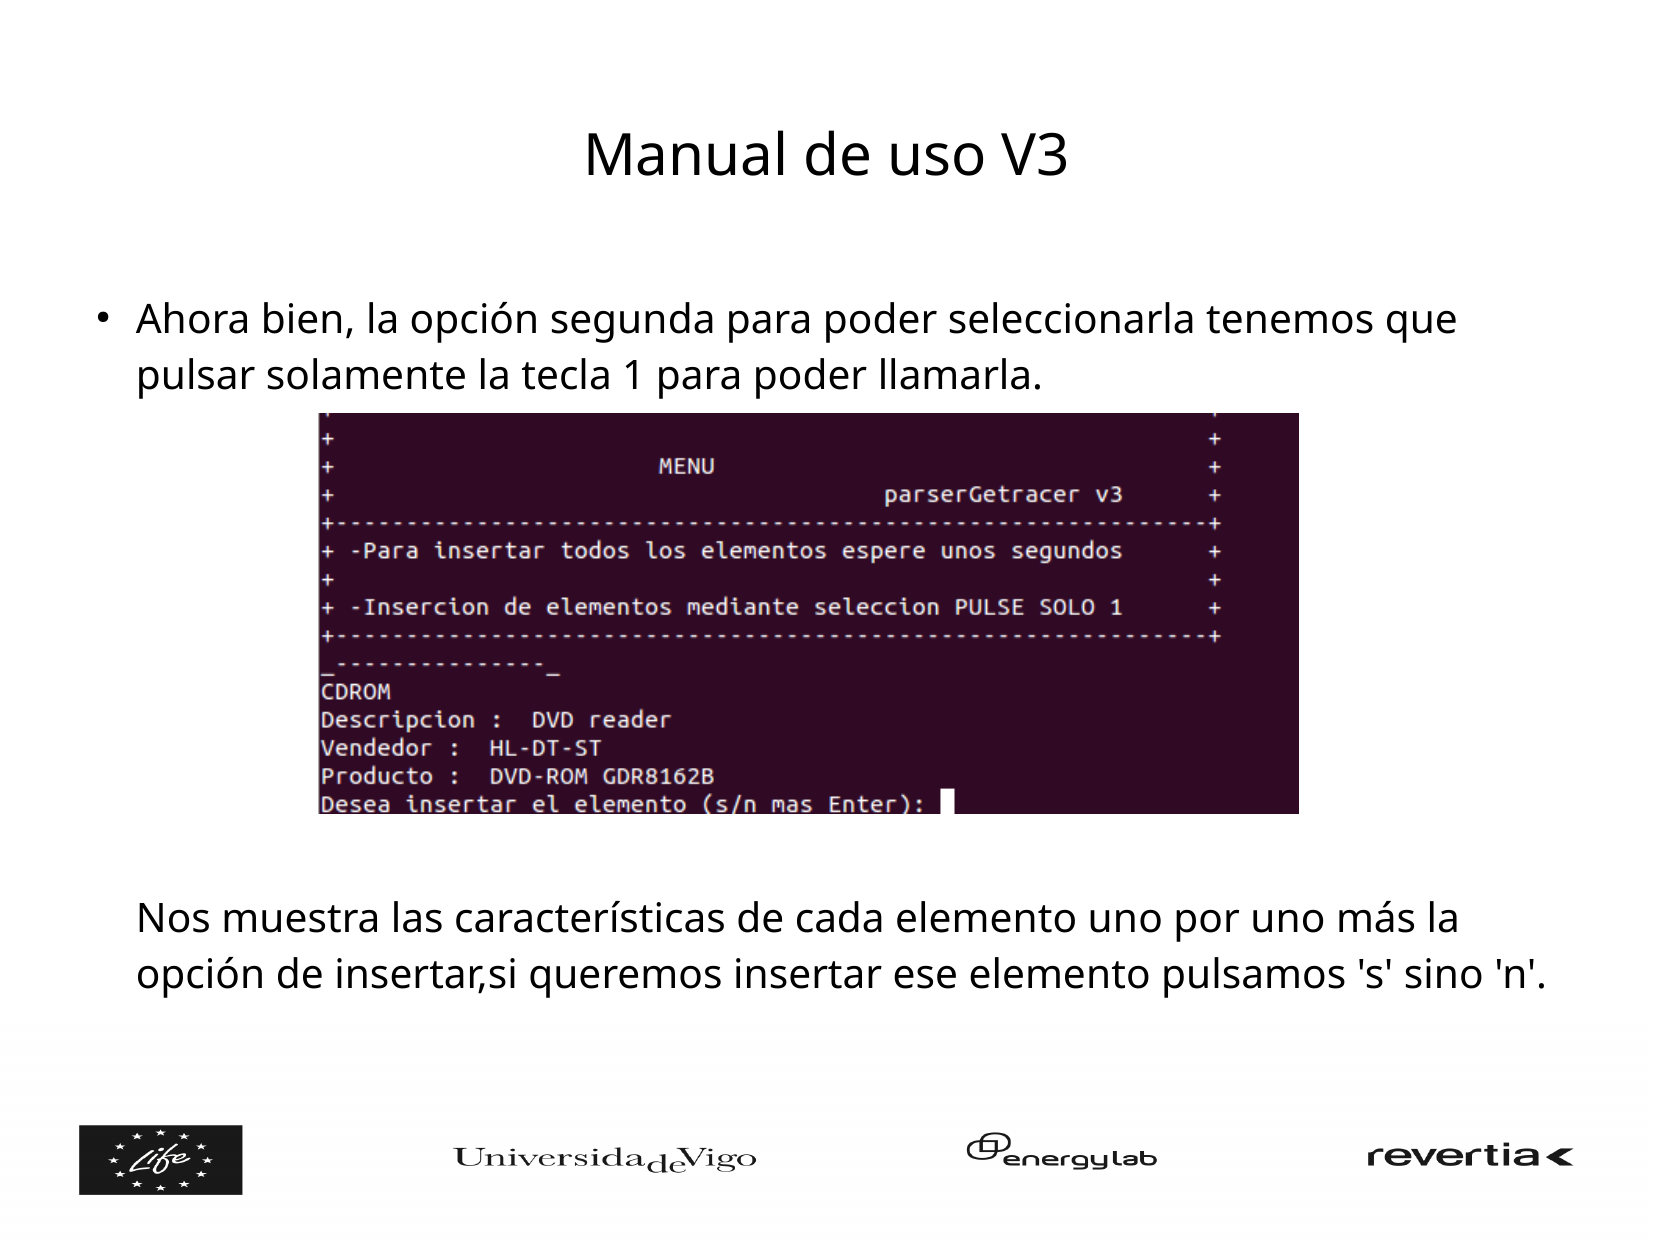

# Manual de uso V3
Ahora bien, la opción segunda para poder seleccionarla tenemos que pulsar solamente la tecla 1 para poder llamarla.
Nos muestra las características de cada elemento uno por uno más la opción de insertar,si queremos insertar ese elemento pulsamos 's' sino 'n'.